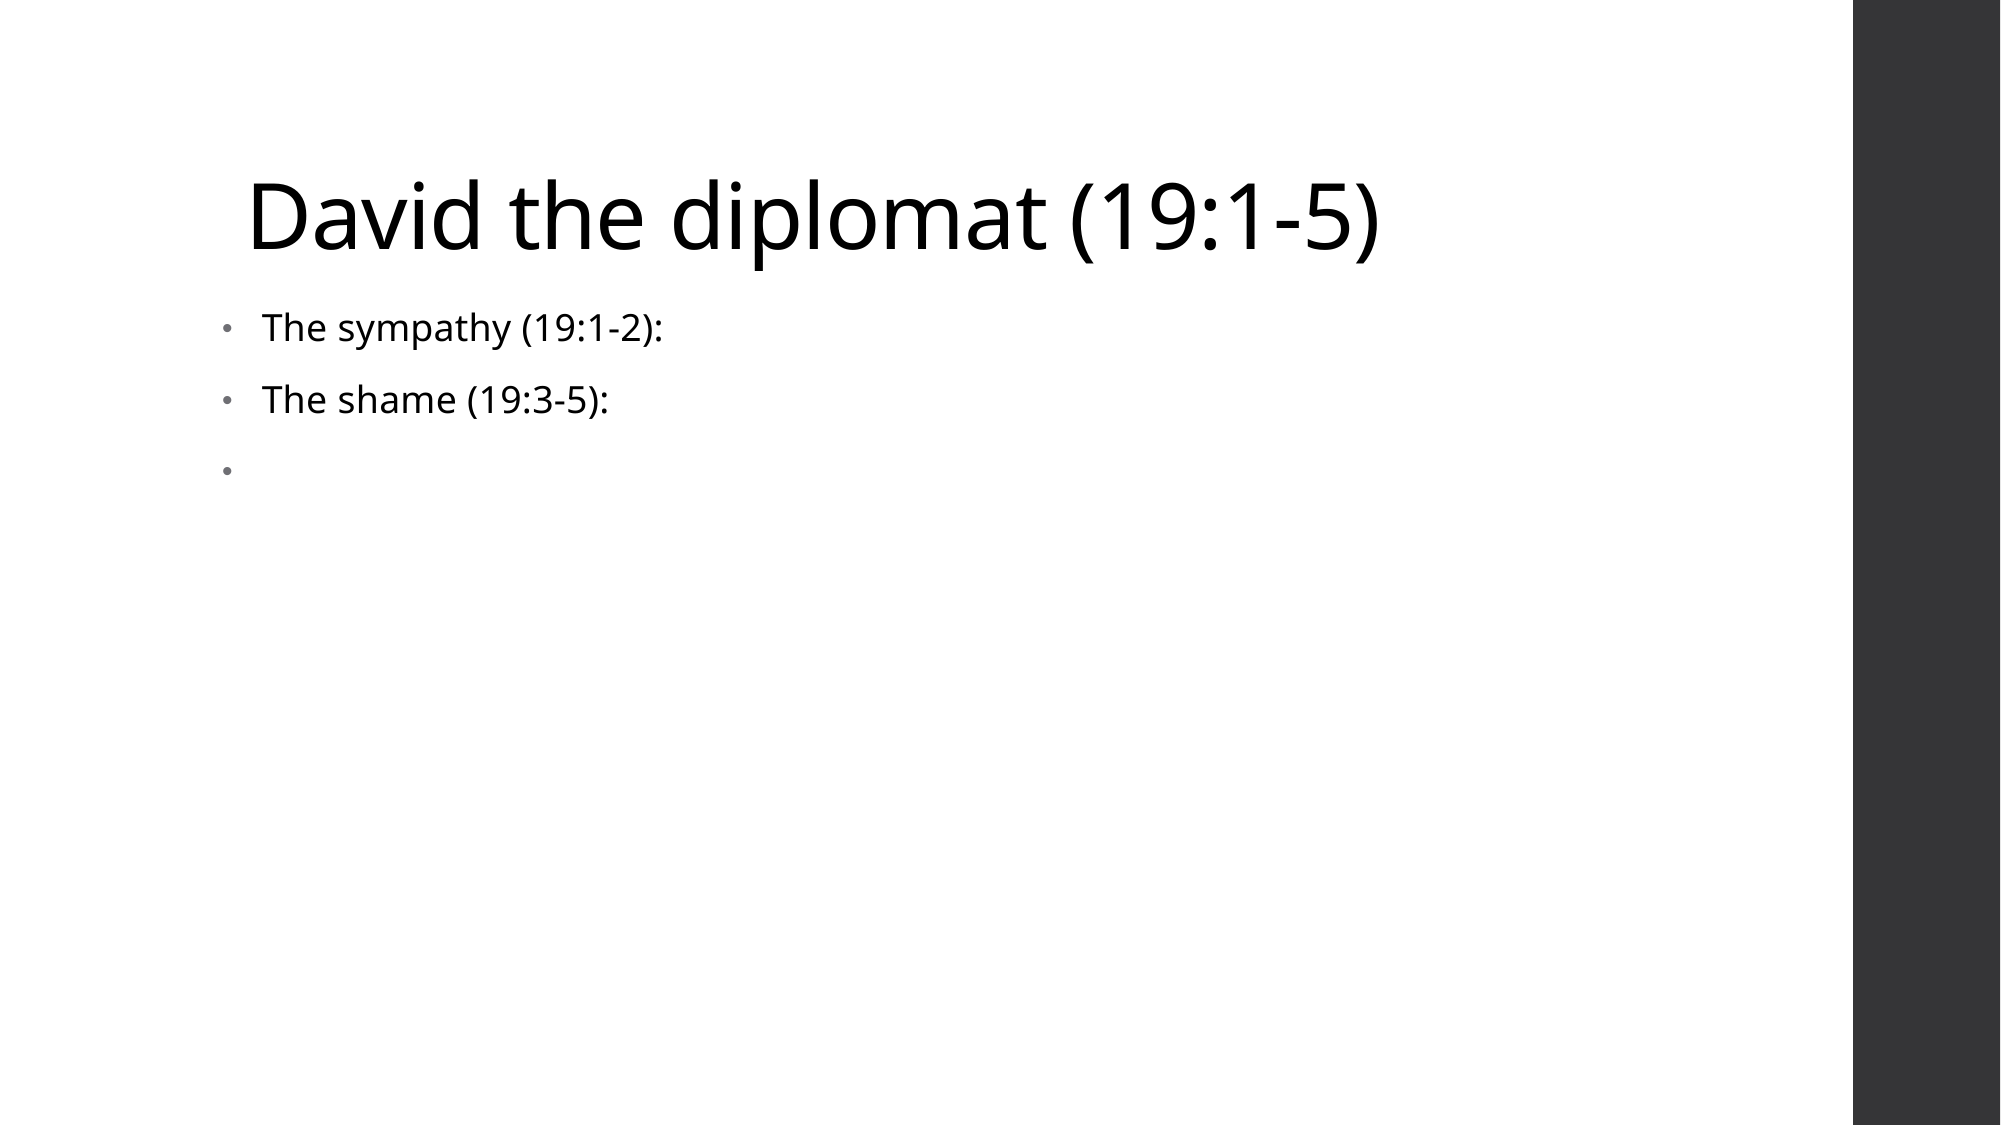

# David the diplomat (19:1-5)
 The sympathy (19:1-2):
 The shame (19:3-5):